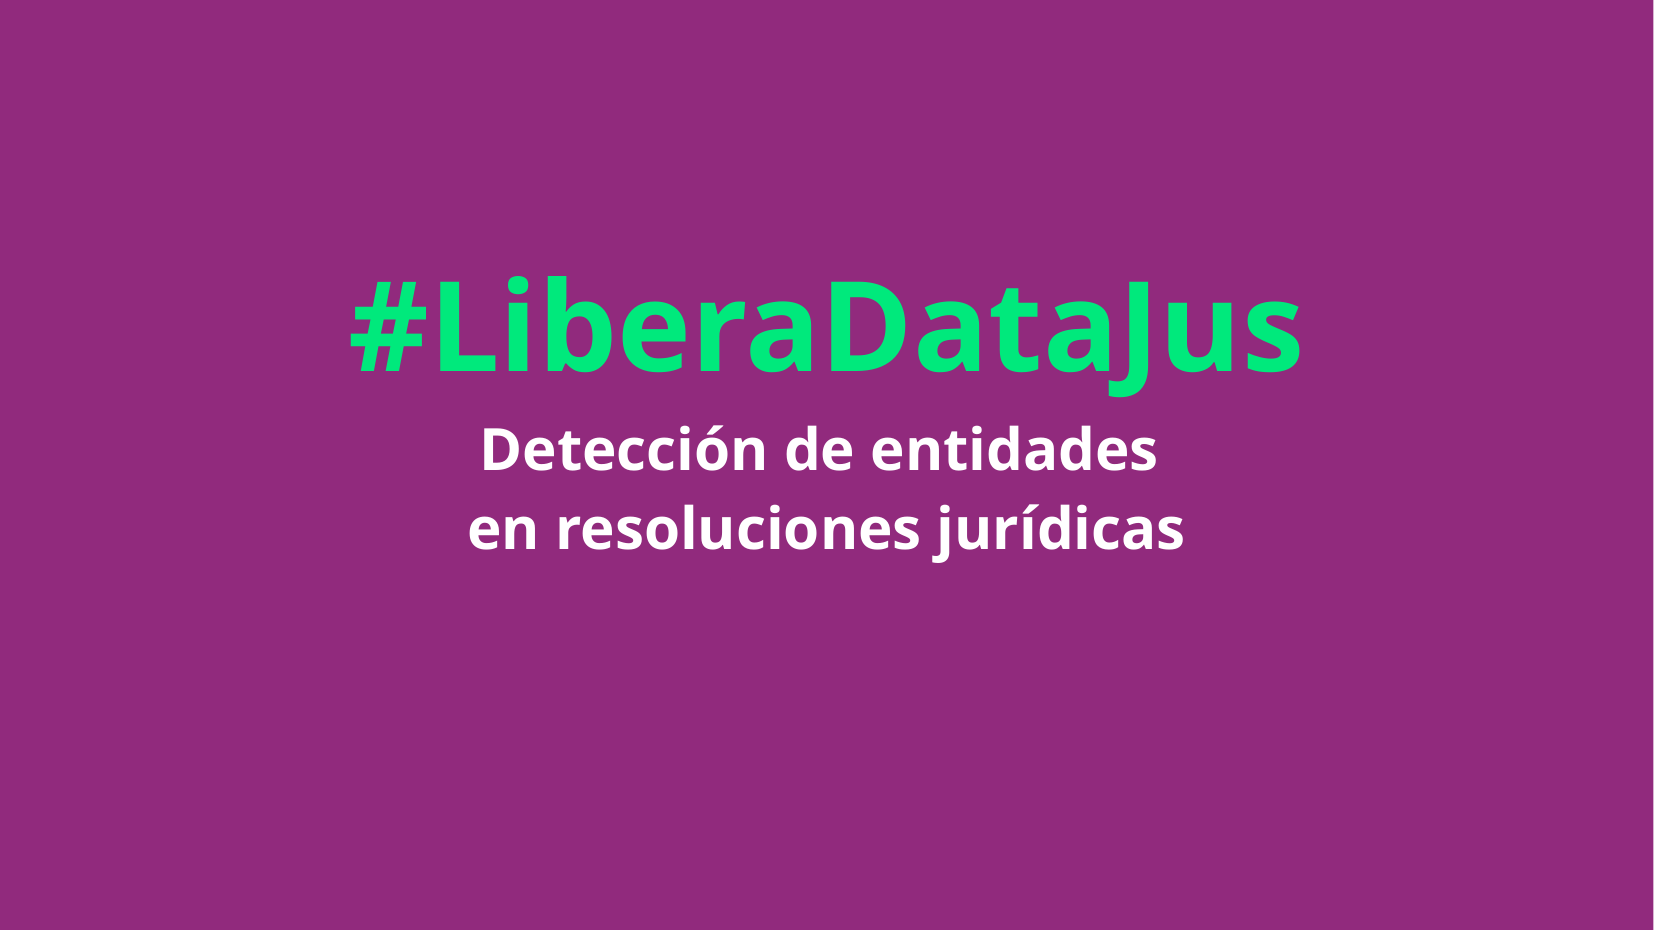

# #LiberaDataJus Detección de entidades en resoluciones jurídicas